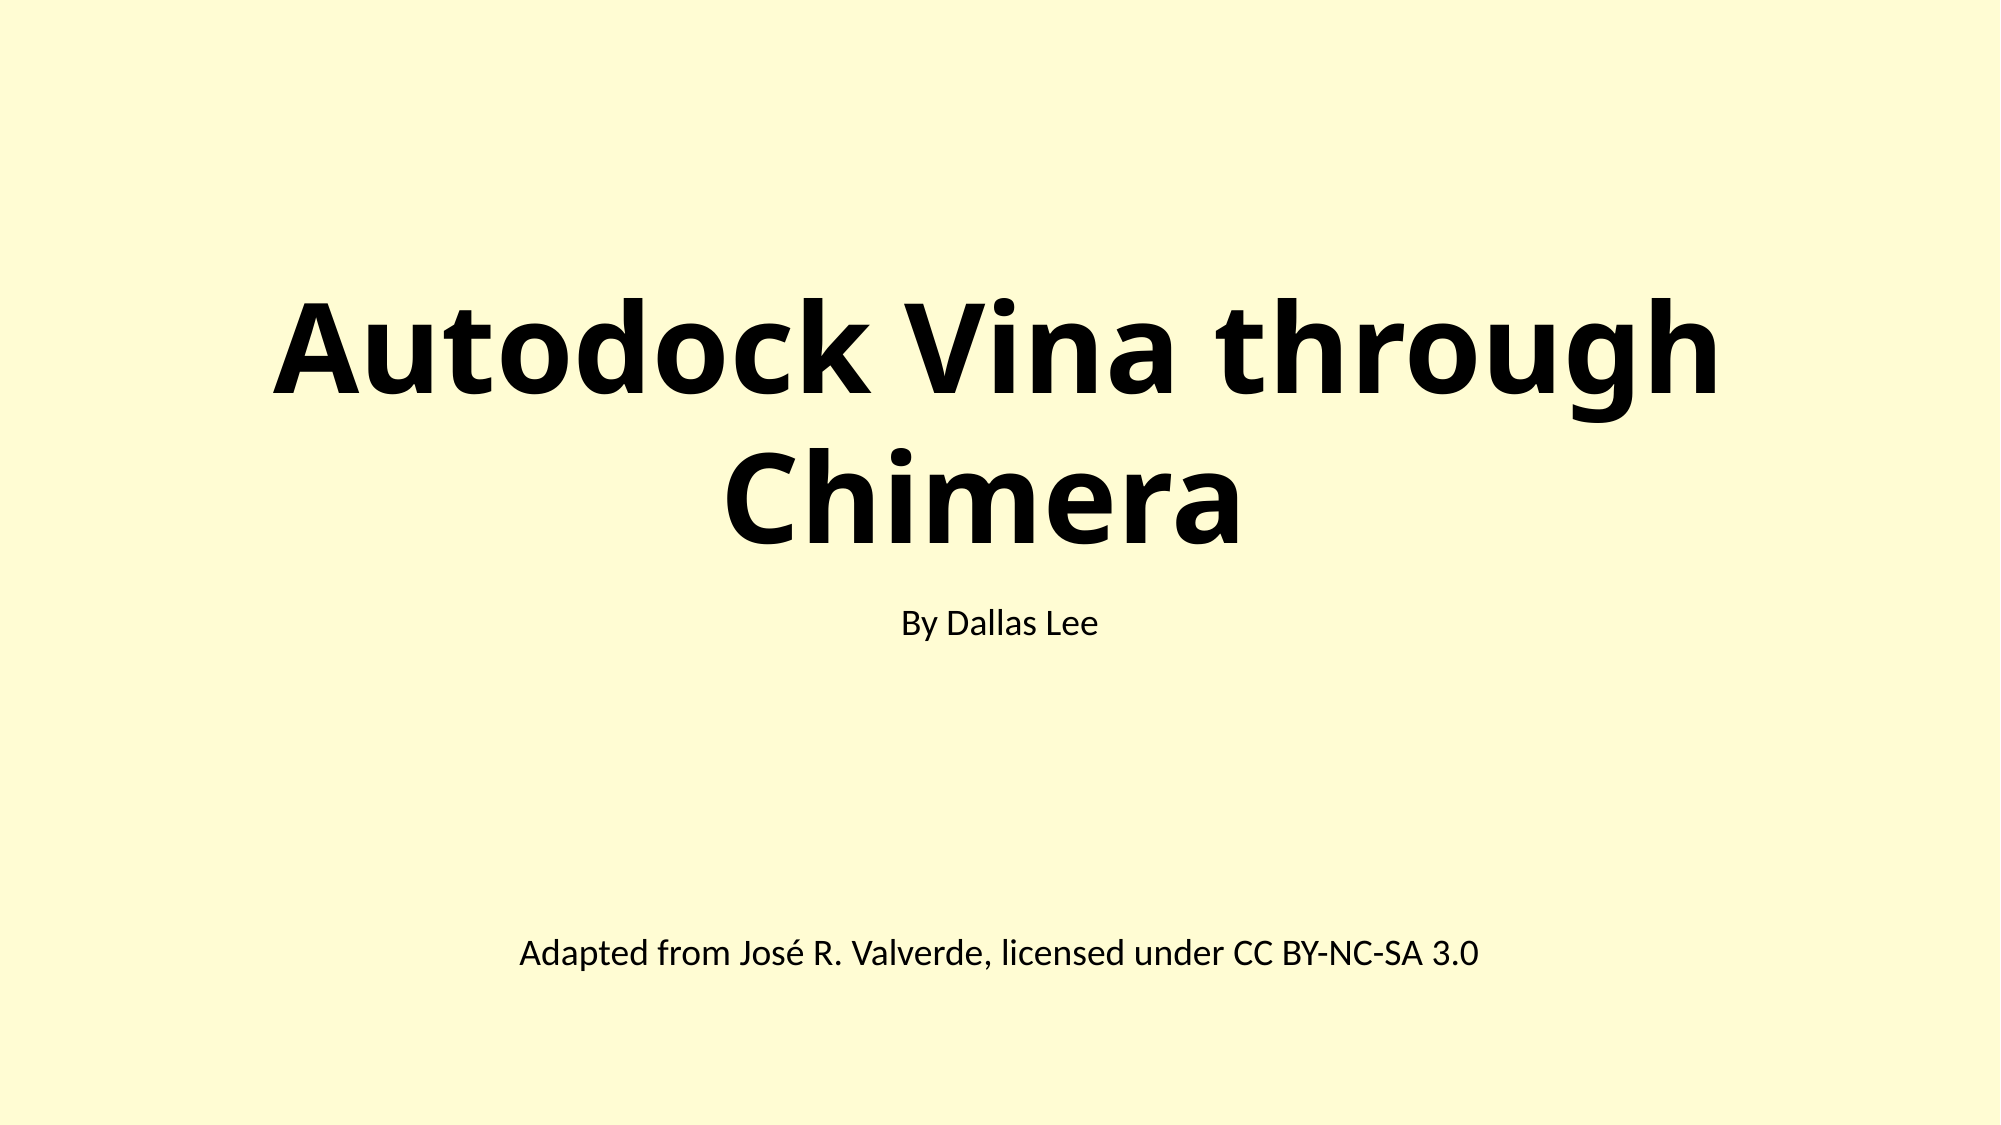

# Autodock Vina through Chimera
By Dallas Lee
Adapted from José R. Valverde, licensed under CC BY-NC-SA 3.0